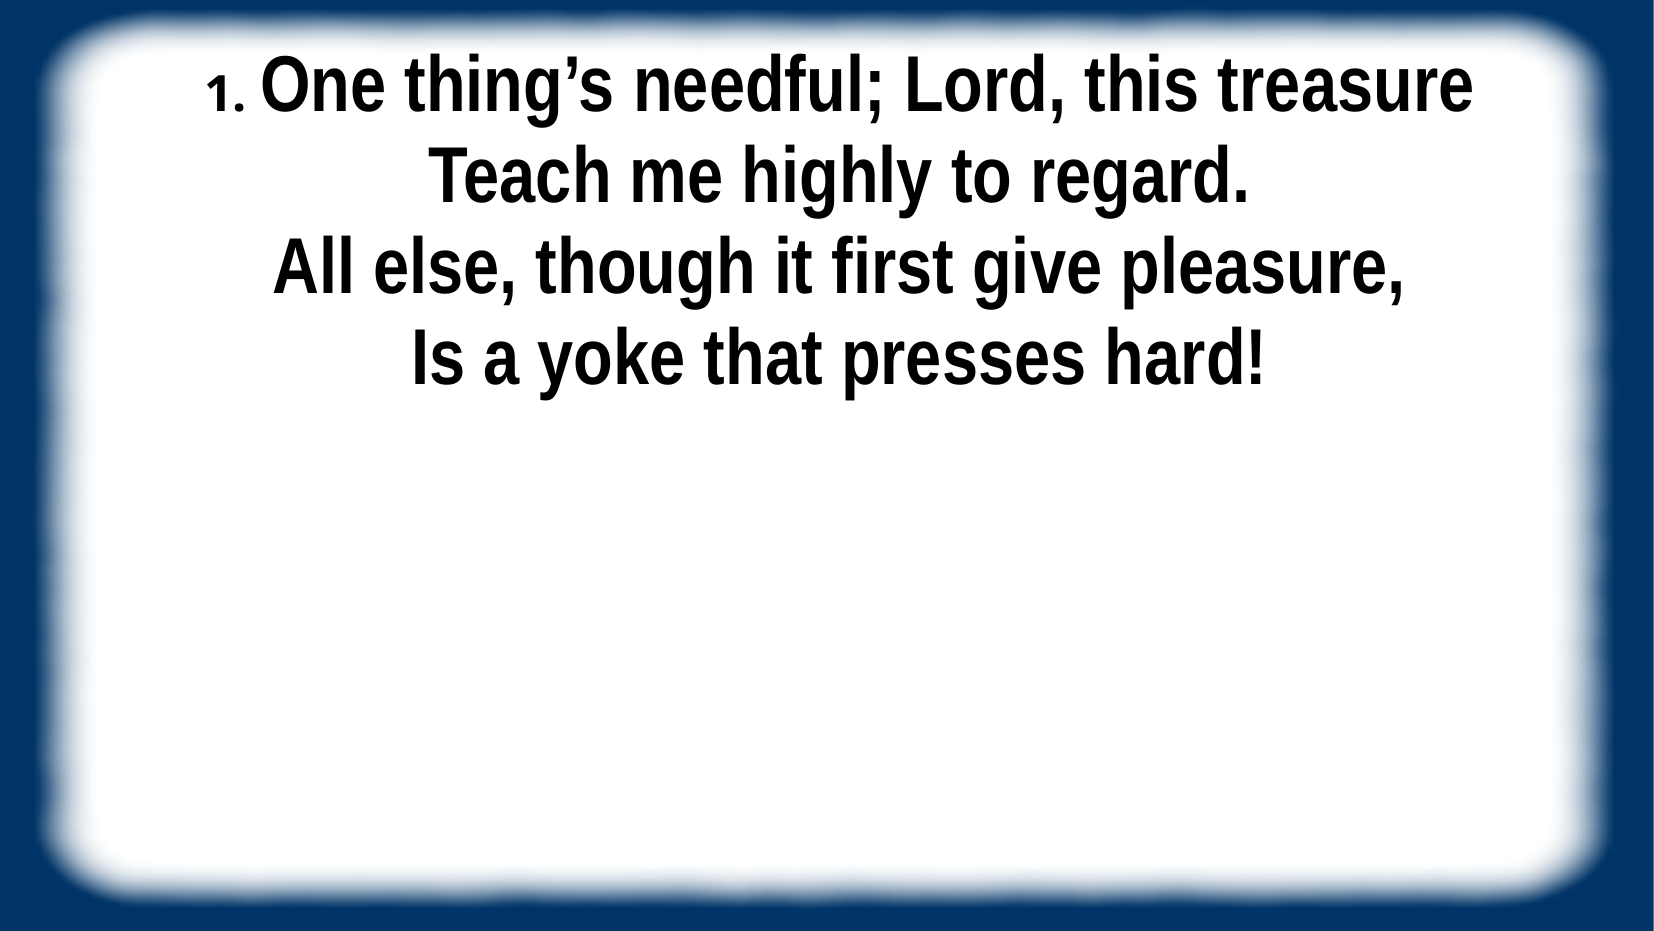

1. One thing’s needful; Lord, this treasure
Teach me highly to regard.
All else, though it first give pleasure,
Is a yoke that presses hard!